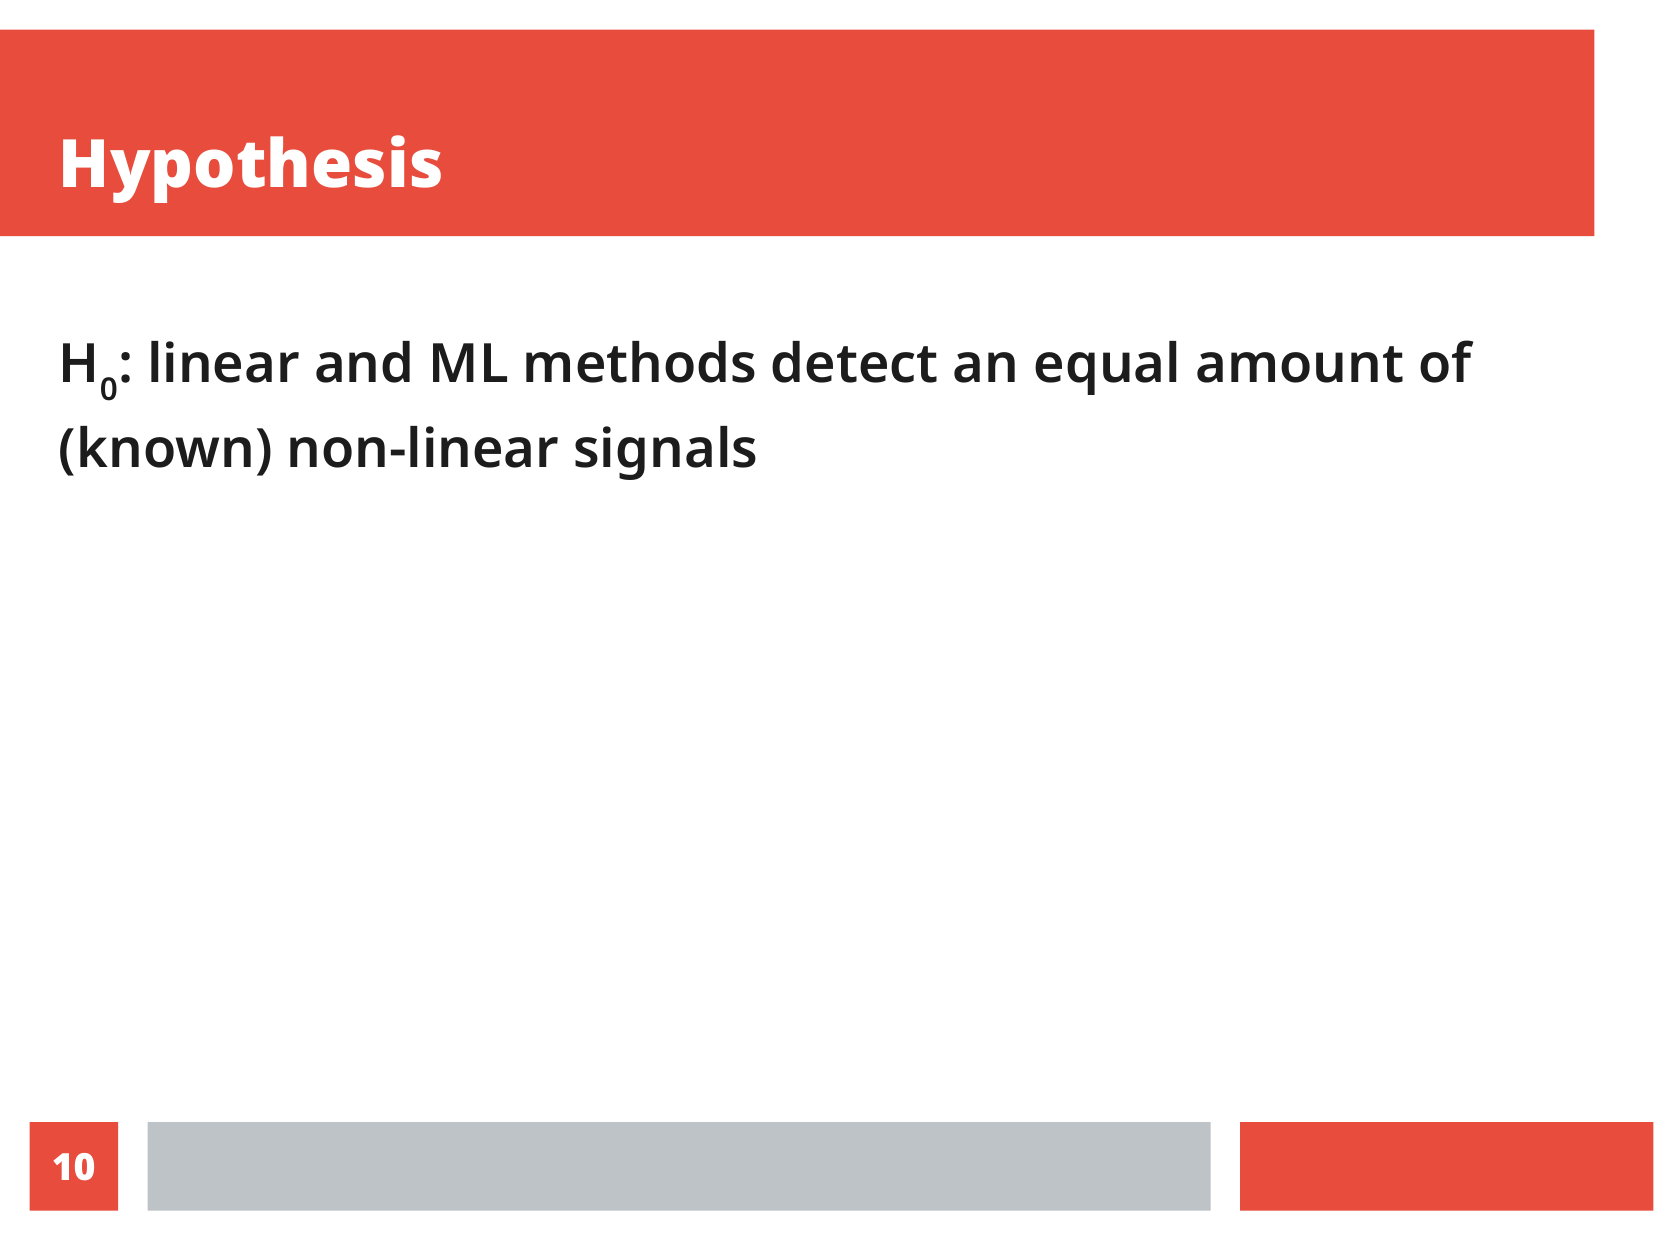

# Hypothesis
H0: linear and ML methods detect an equal amount of (known) non-linear signals
10